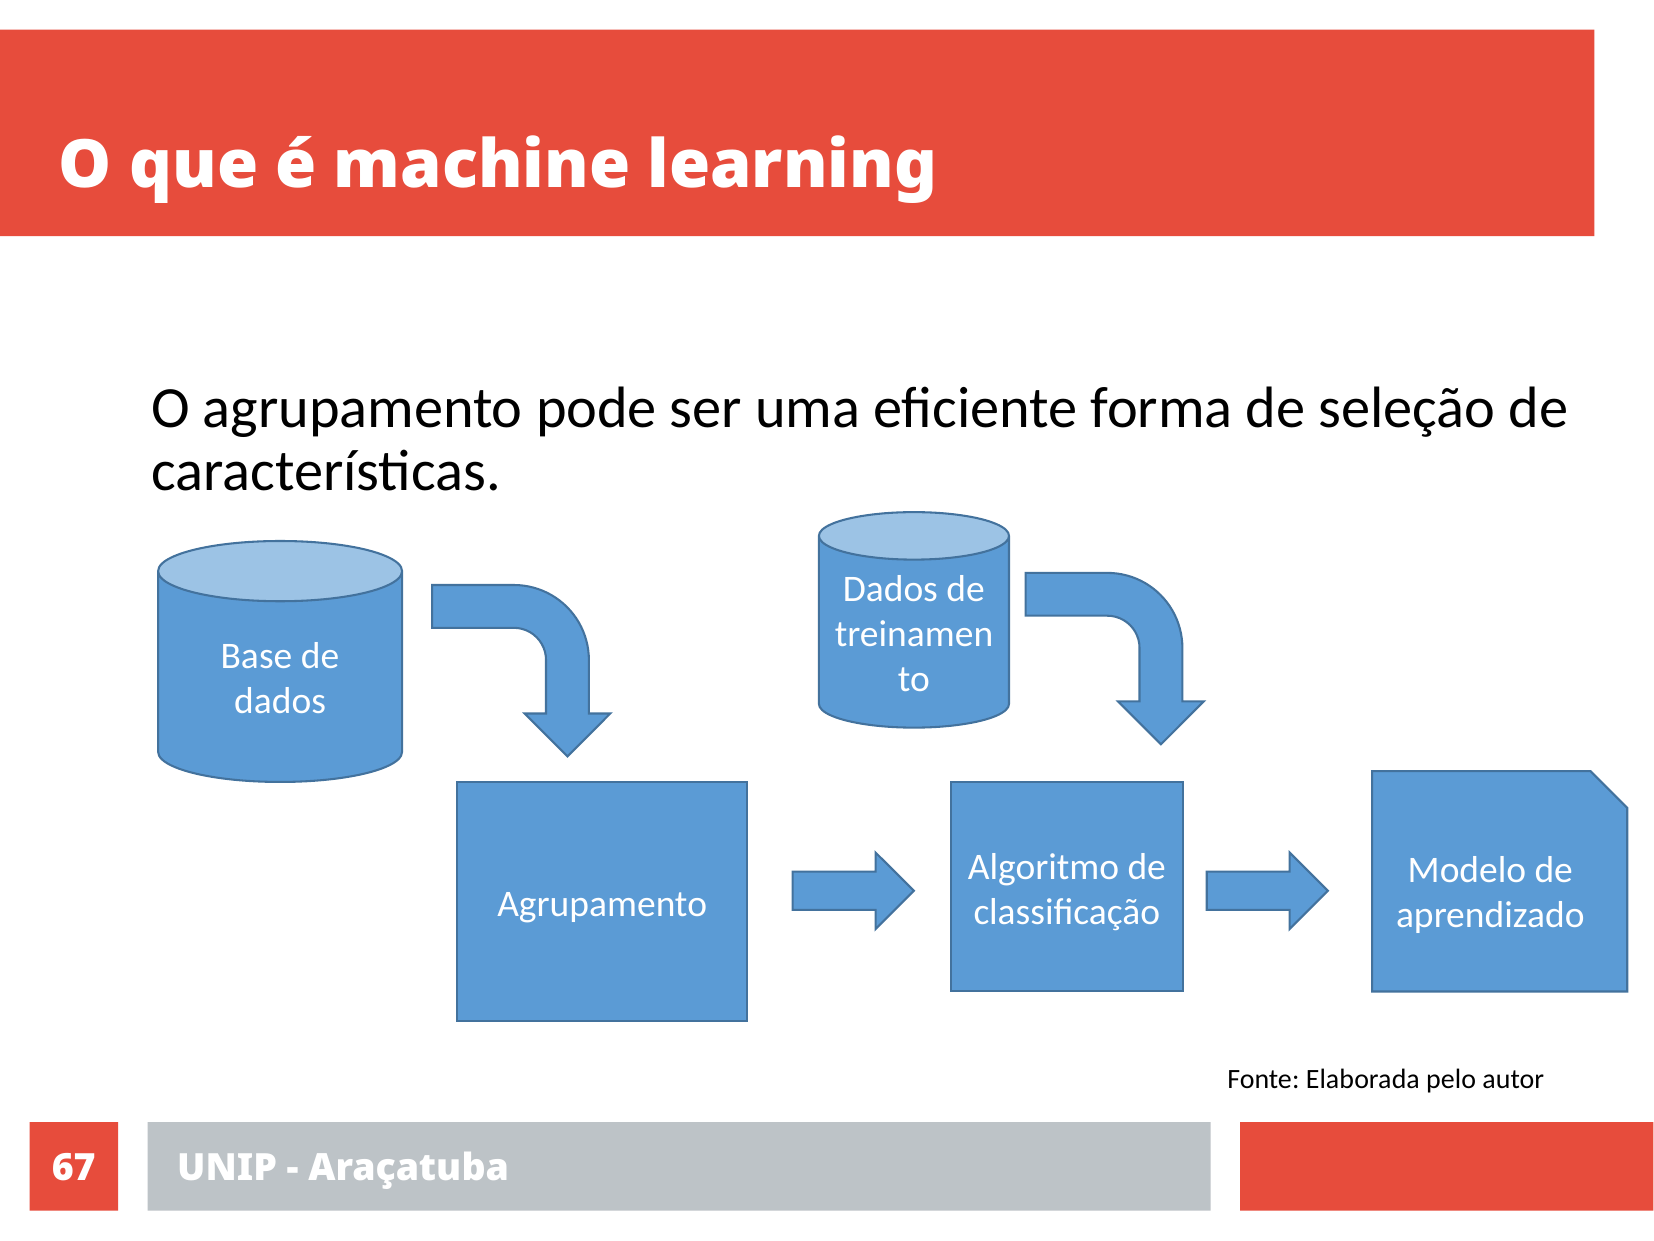

# O que é machine learning
O agrupamento pode ser uma eficiente forma de seleção de características.
Dados de treinamento
Base de dados
Modelo de aprendizado
Agrupamento
Algoritmo de classificação
Fonte: Elaborada pelo autor
67
UNIP - Araçatuba